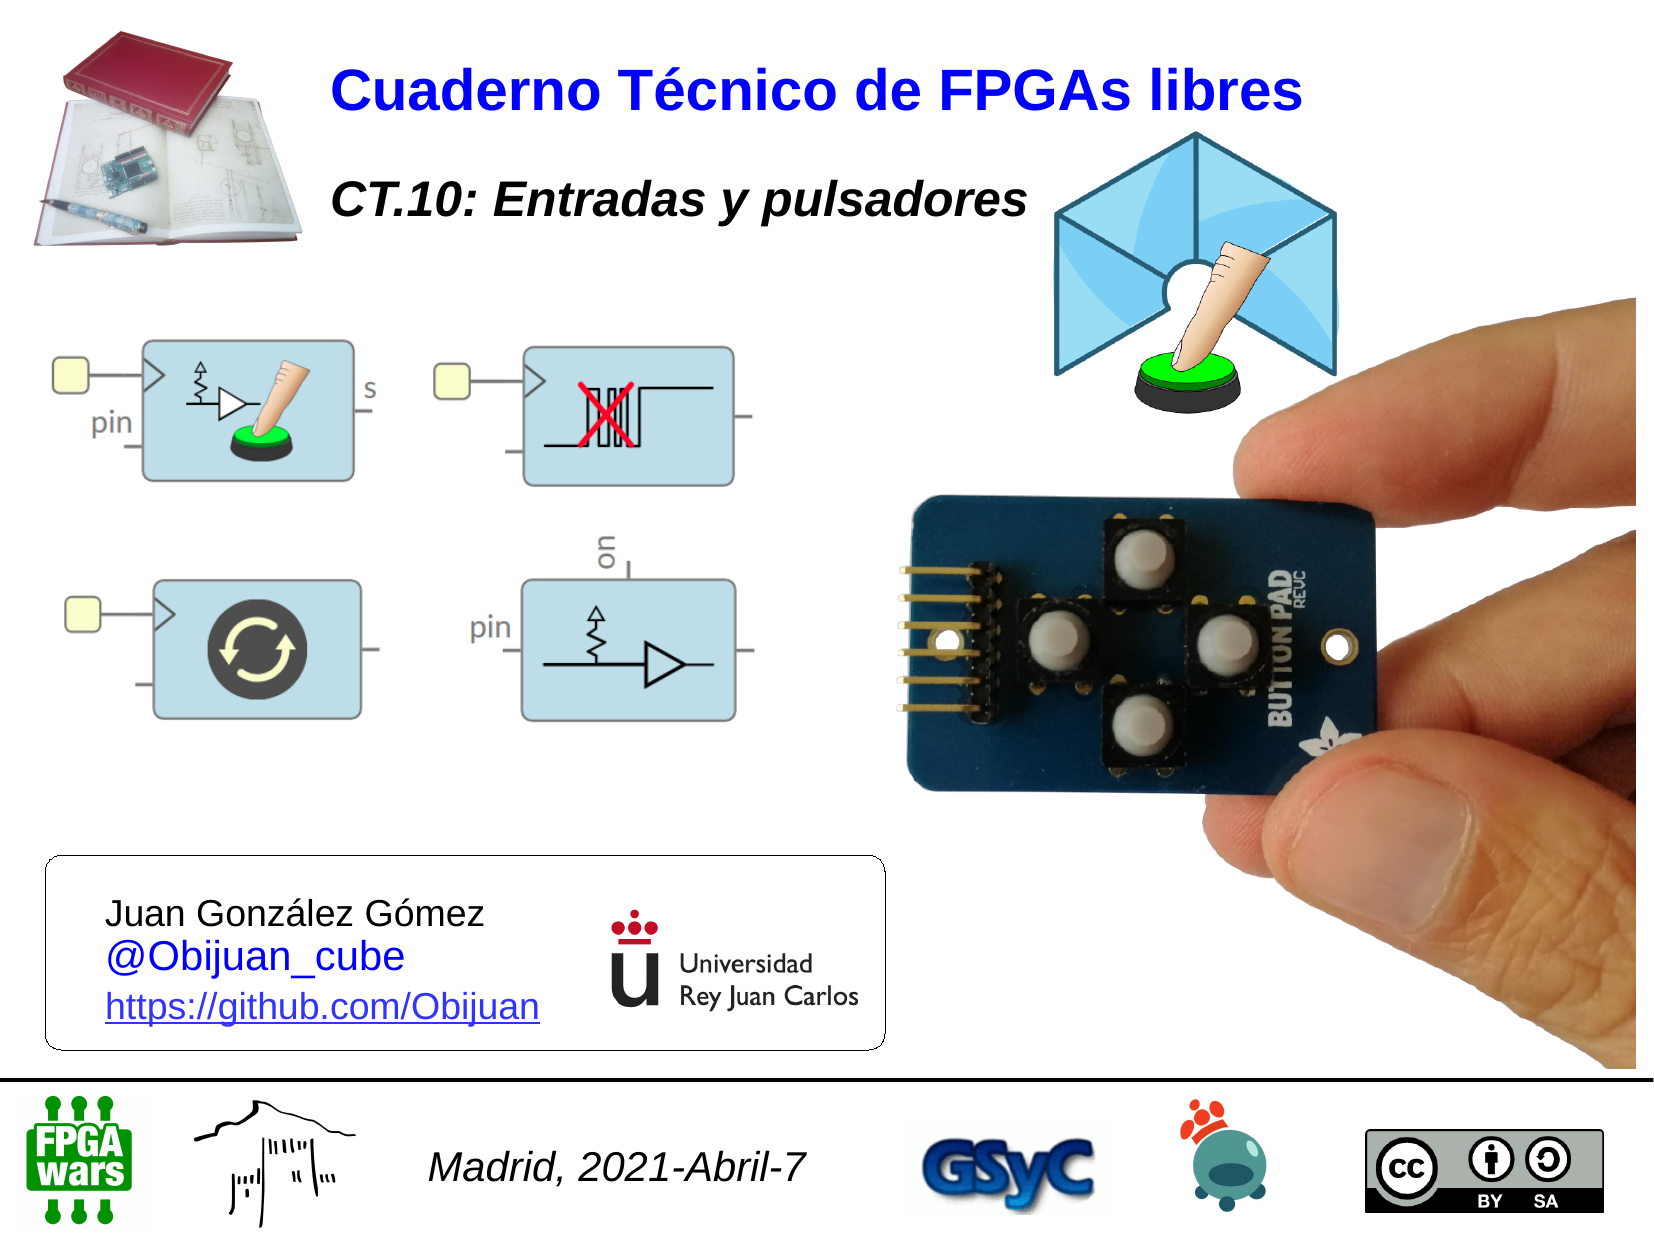

# Cuaderno Técnico de FPGAs libres
CT.10: Entradas y pulsadores
Juan González Gómez
@Obijuan_cube
https://github.com/Obijuan
Madrid, 2021-Abril-7